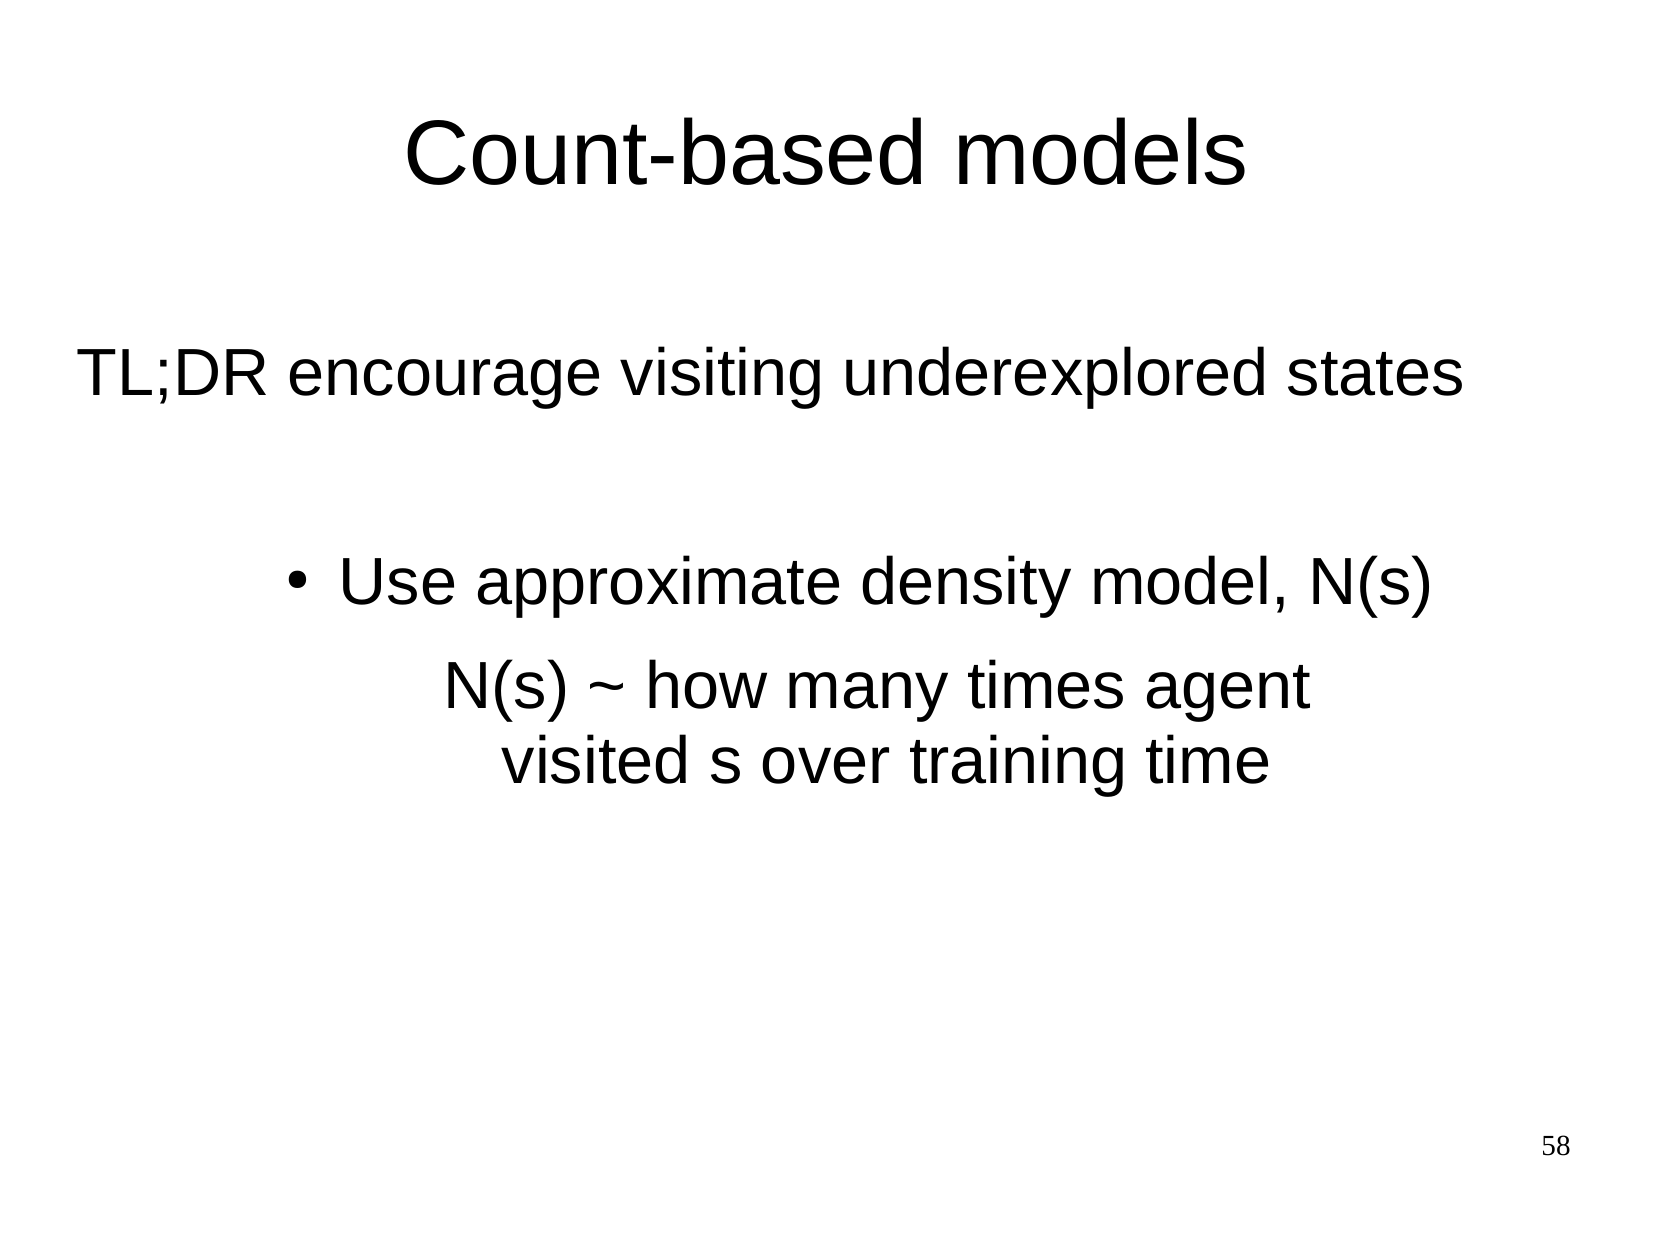

# Count-based models
TL;DR encourage visiting underexplored states
Use approximate density model, N(s)
N(s) ~ how many times agent
visited s over training time
58